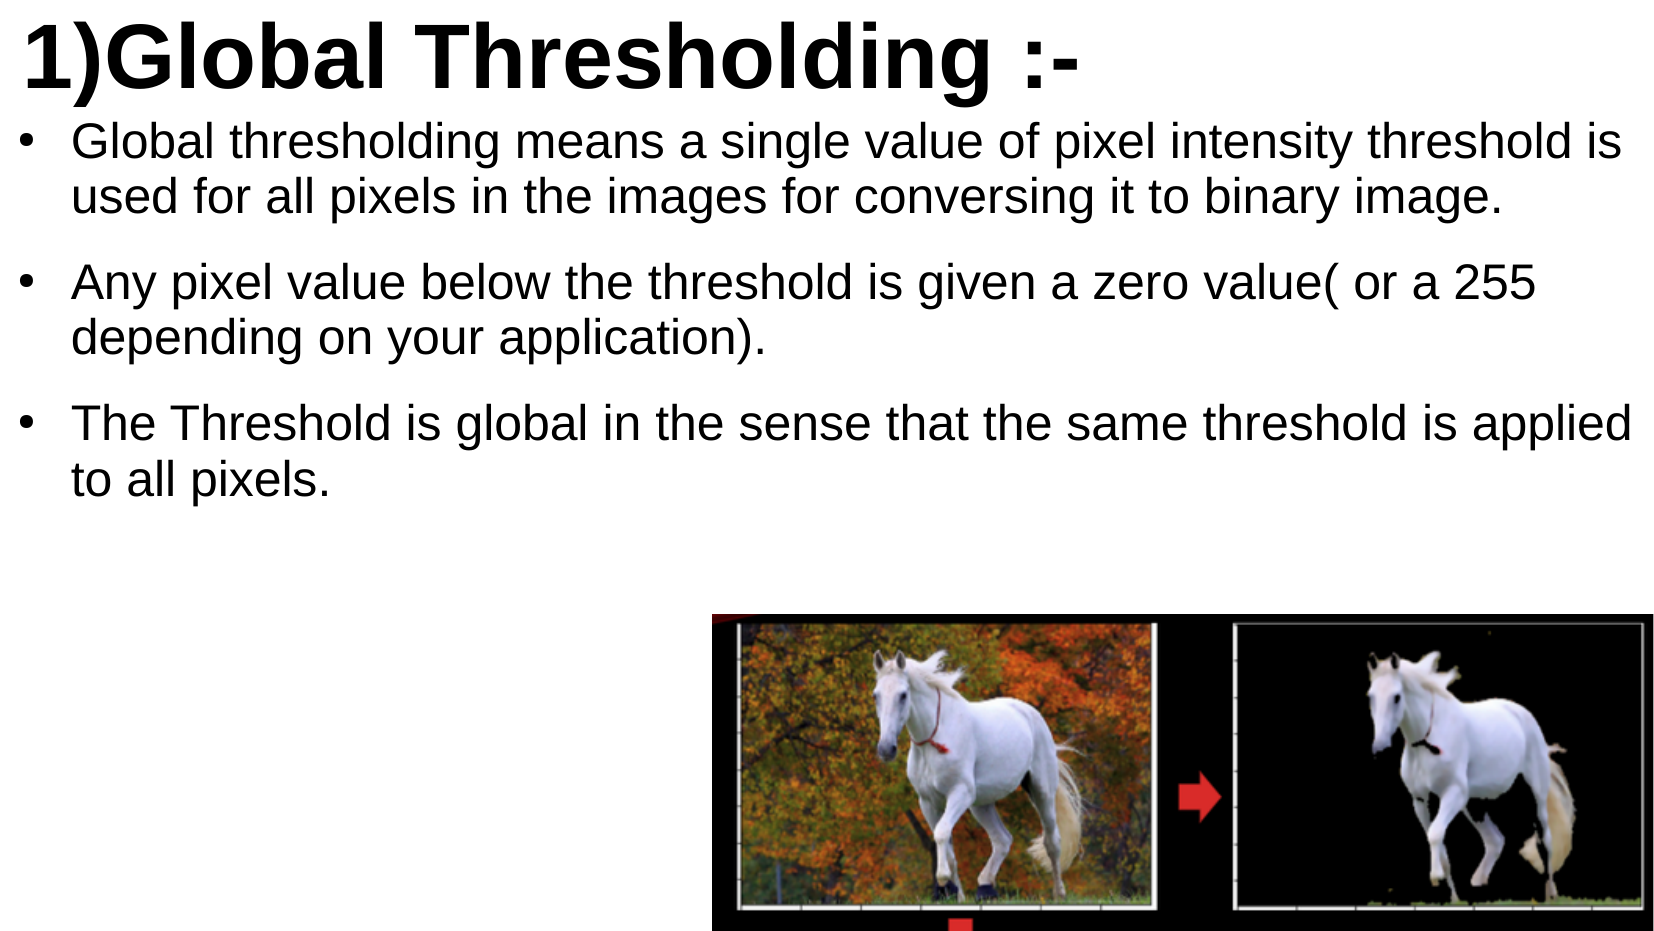

# Global Thresholding :-
Global thresholding means a single value of pixel intensity threshold is used for all pixels in the images for conversing it to binary image.
Any pixel value below the threshold is given a zero value( or a 255 depending on your application).
The Threshold is global in the sense that the same threshold is applied to all pixels.